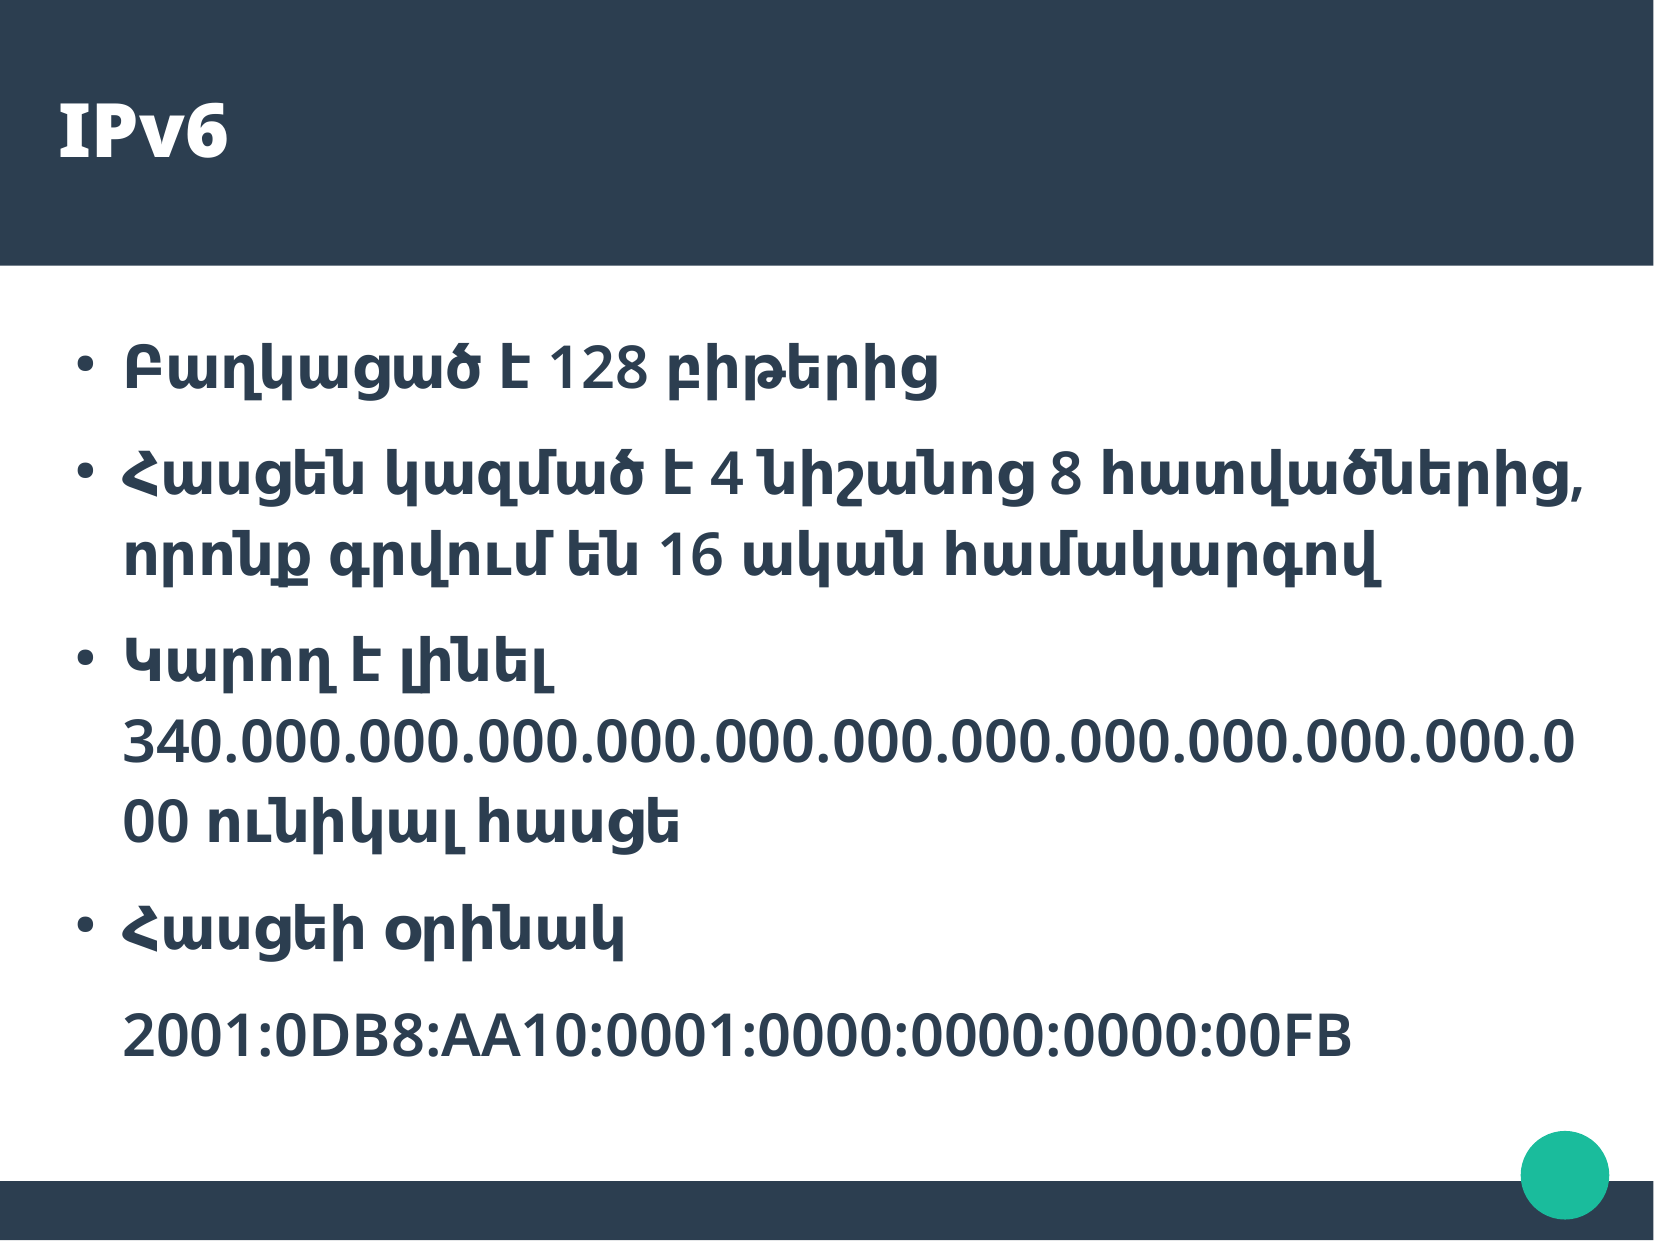

# IPv6
Բաղկացած է 128 բիթերից
Հասցեն կազմած է 4 նիշանոց 8 հատվածներից, որոնք գրվում են 16 ական համակարգով
Կարող է լինել 340.000.000.000.000.000.000.000.000.000.000.000.000 ունիկալ հասցե
Հասցեի օրինակ
2001:0DB8:AA10:0001:0000:0000:0000:00FB